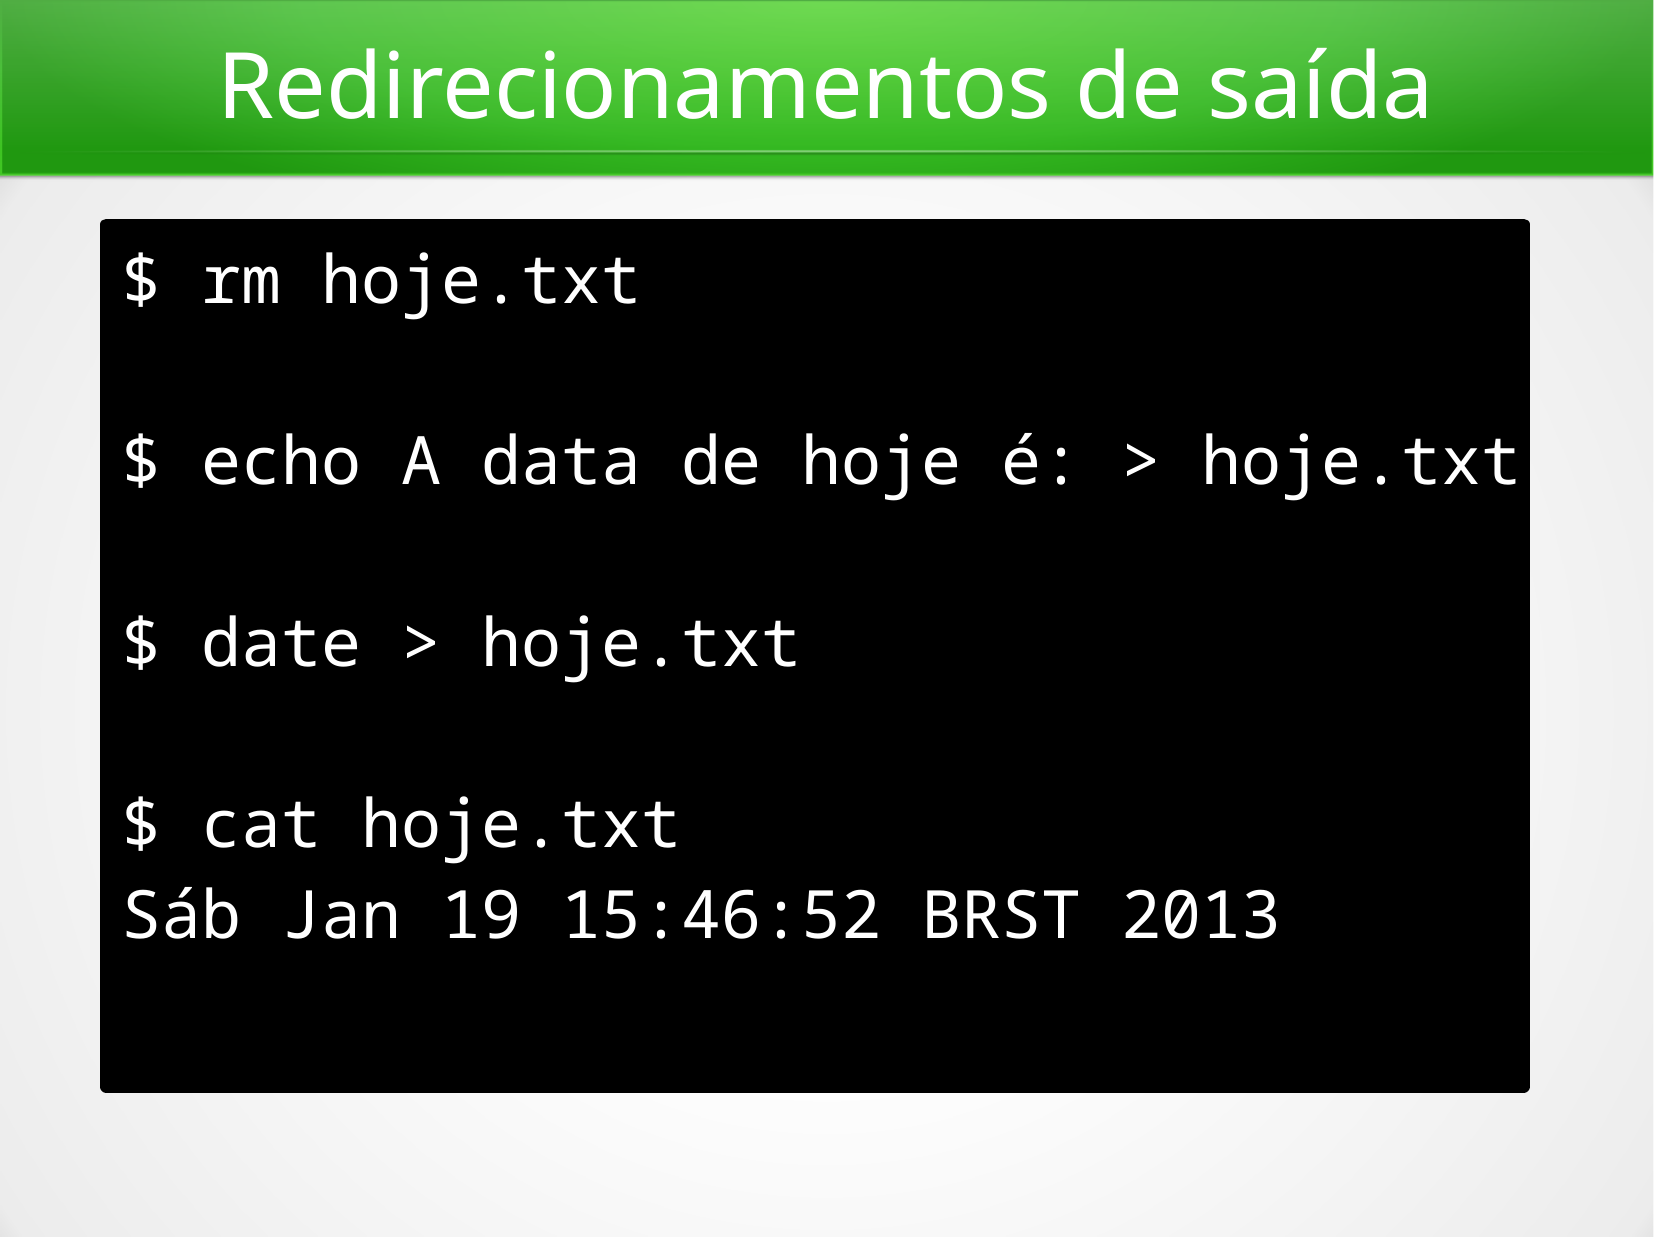

# Redirecionamentos de saída
$ rm hoje.txt
$ echo A data de hoje é: > hoje.txt
$ date > hoje.txt
$ cat hoje.txt
Sáb Jan 19 15:46:52 BRST 2013